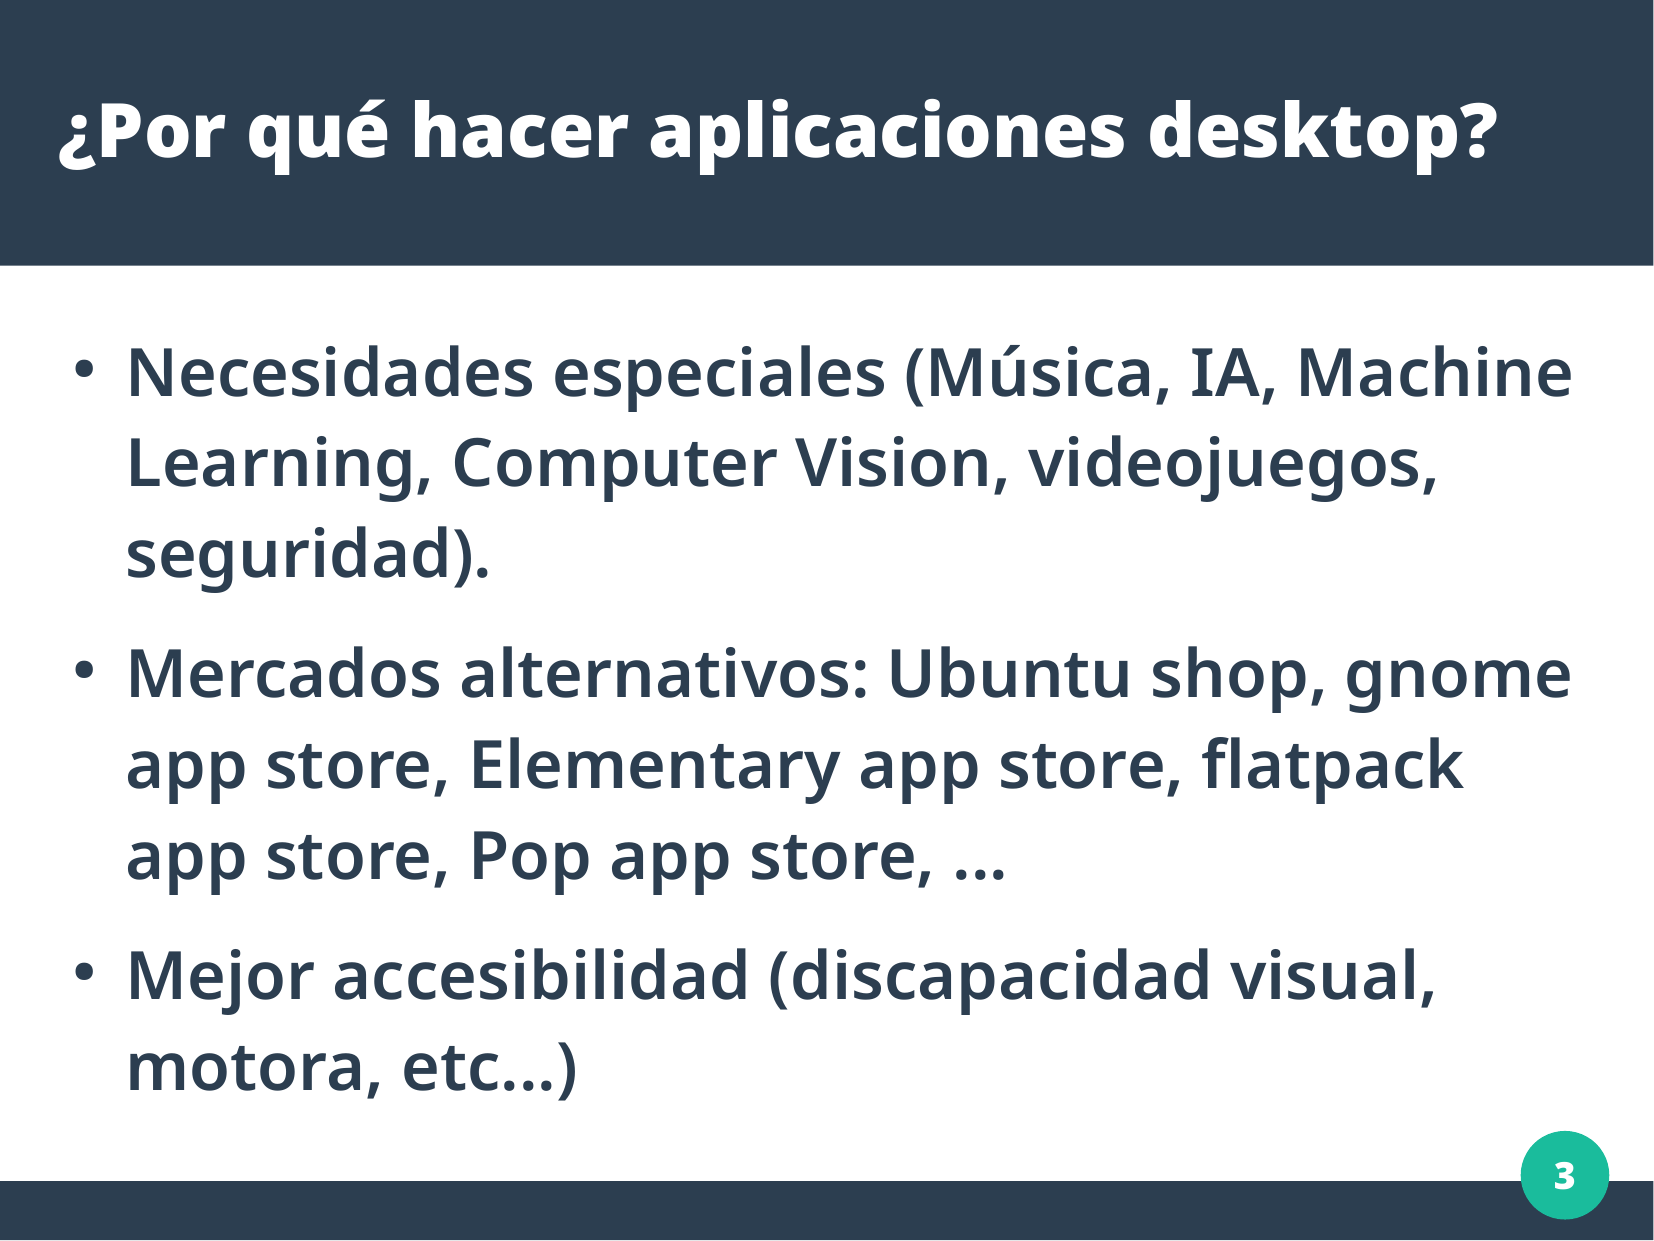

# ¿Por qué hacer aplicaciones desktop?
Necesidades especiales (Música, IA, Machine Learning, Computer Vision, videojuegos, seguridad).
Mercados alternativos: Ubuntu shop, gnome app store, Elementary app store, flatpack app store, Pop app store, ...
Mejor accesibilidad (discapacidad visual, motora, etc...)
3